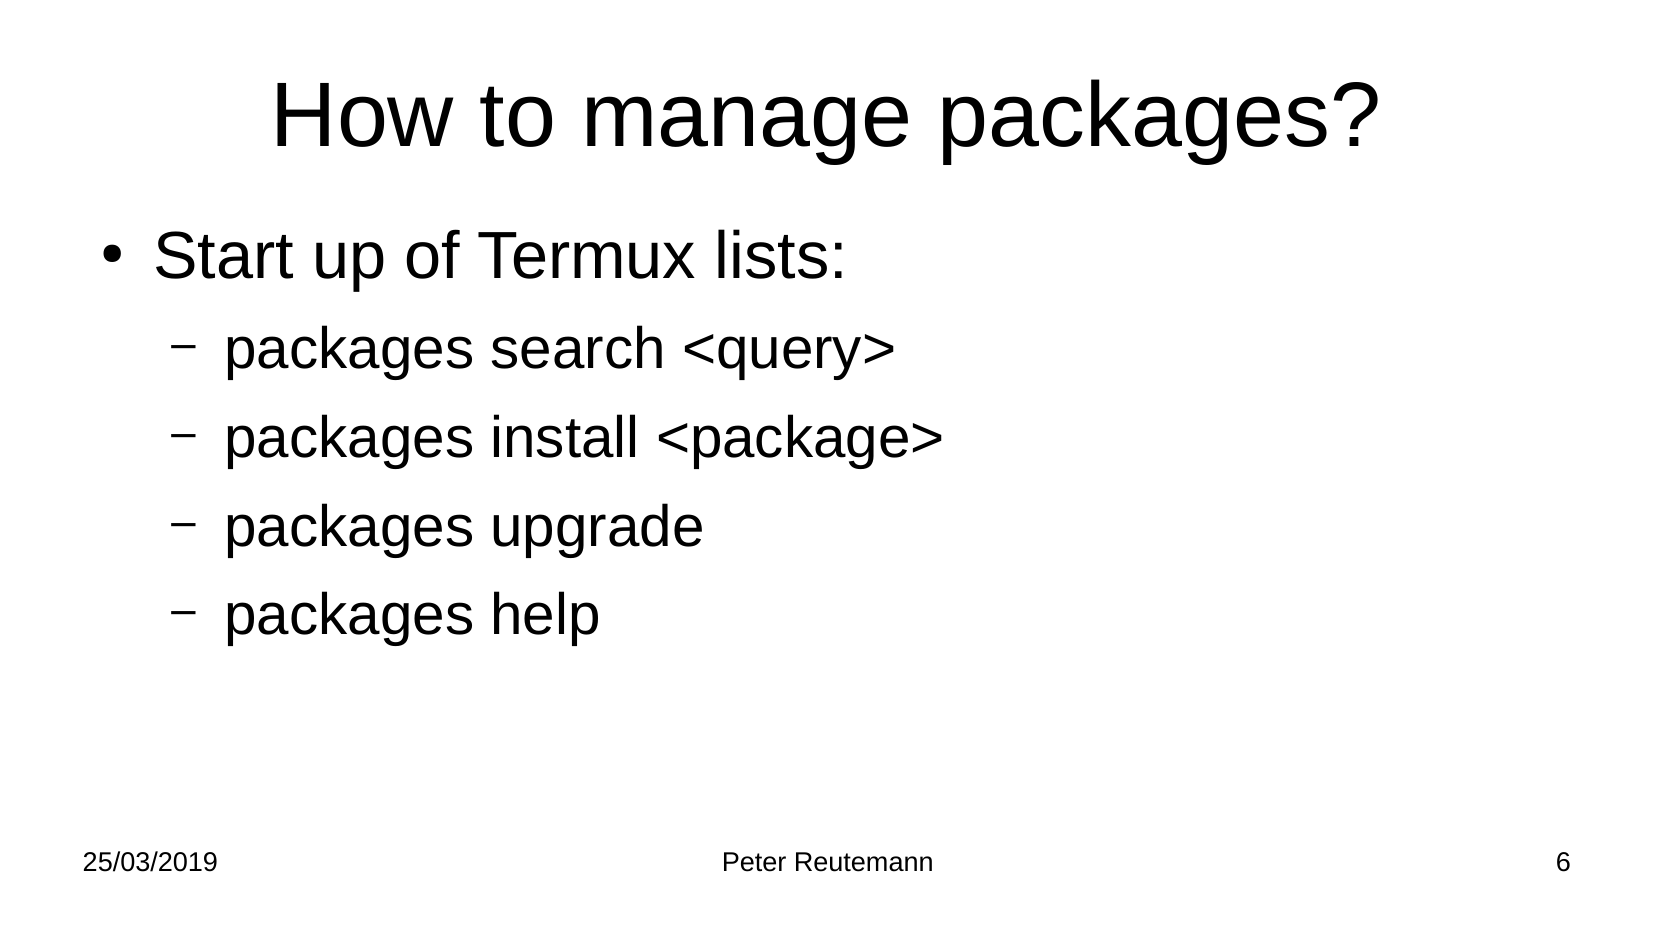

# How to manage packages?
Start up of Termux lists:
packages search <query>
packages install <package>
packages upgrade
packages help
25/03/2019
Peter Reutemann
6